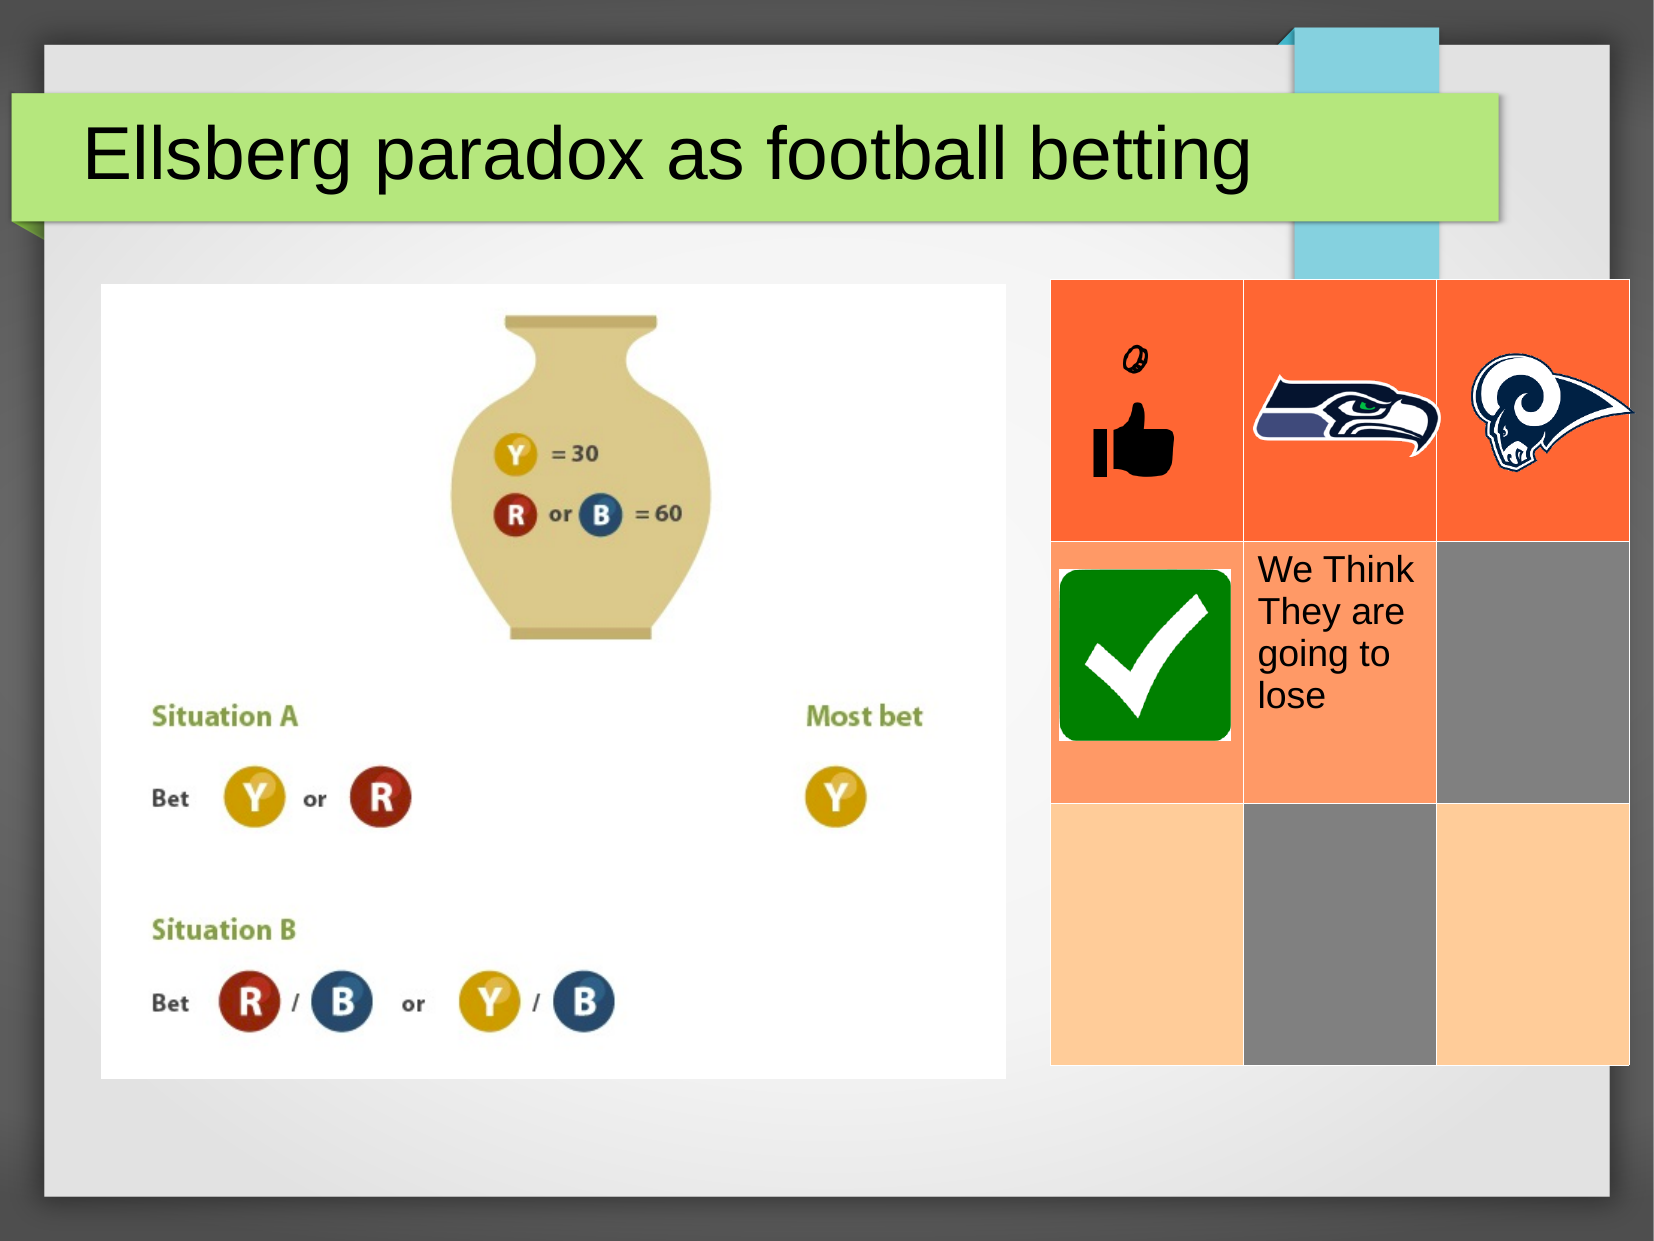

# Ellsberg paradox as football betting
| | | |
| --- | --- | --- |
| | We Think They are going to lose | |
| | | |